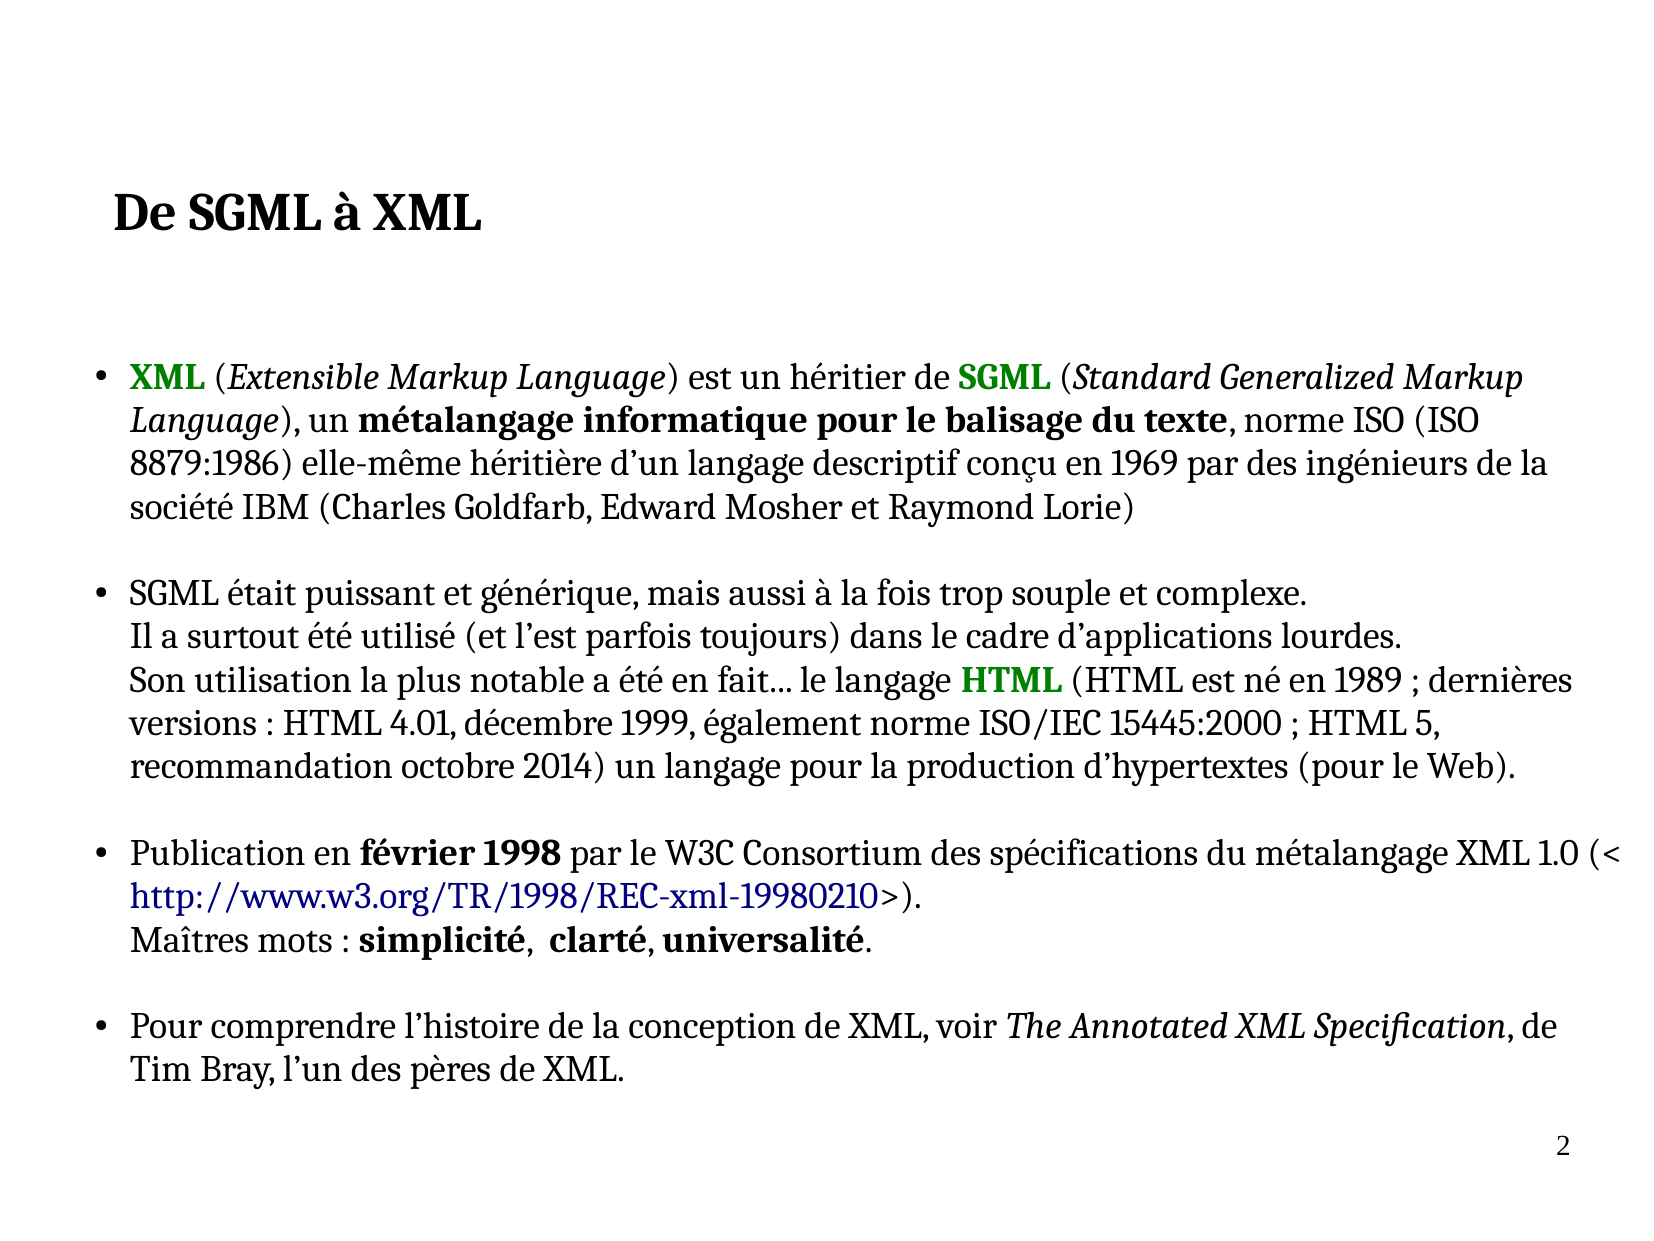

# De SGML à XML
XML (Extensible Markup Language) est un héritier de SGML (Standard Generalized Markup Language), un métalangage informatique pour le balisage du texte, norme ISO (ISO 8879:1986) elle-même héritière d’un langage descriptif conçu en 1969 par des ingénieurs de la société IBM (Charles Goldfarb, Edward Mosher et Raymond Lorie)
SGML était puissant et générique, mais aussi à la fois trop souple et complexe.
Il a surtout été utilisé (et l’est parfois toujours) dans le cadre d’applications lourdes.
Son utilisation la plus notable a été en fait... le langage HTML (HTML est né en 1989 ; dernières versions : HTML 4.01, décembre 1999, également norme ISO/IEC 15445:2000 ; HTML 5, recommandation octobre 2014) un langage pour la production d’hypertextes (pour le Web).
Publication en février 1998 par le W3C Consortium des spécifications du métalangage XML 1.0 (<http://www.w3.org/TR/1998/REC-xml-19980210>).
Maîtres mots : simplicité, clarté, universalité.
Pour comprendre l’histoire de la conception de XML, voir The Annotated XML Specification, de Tim Bray, l’un des pères de XML.
2